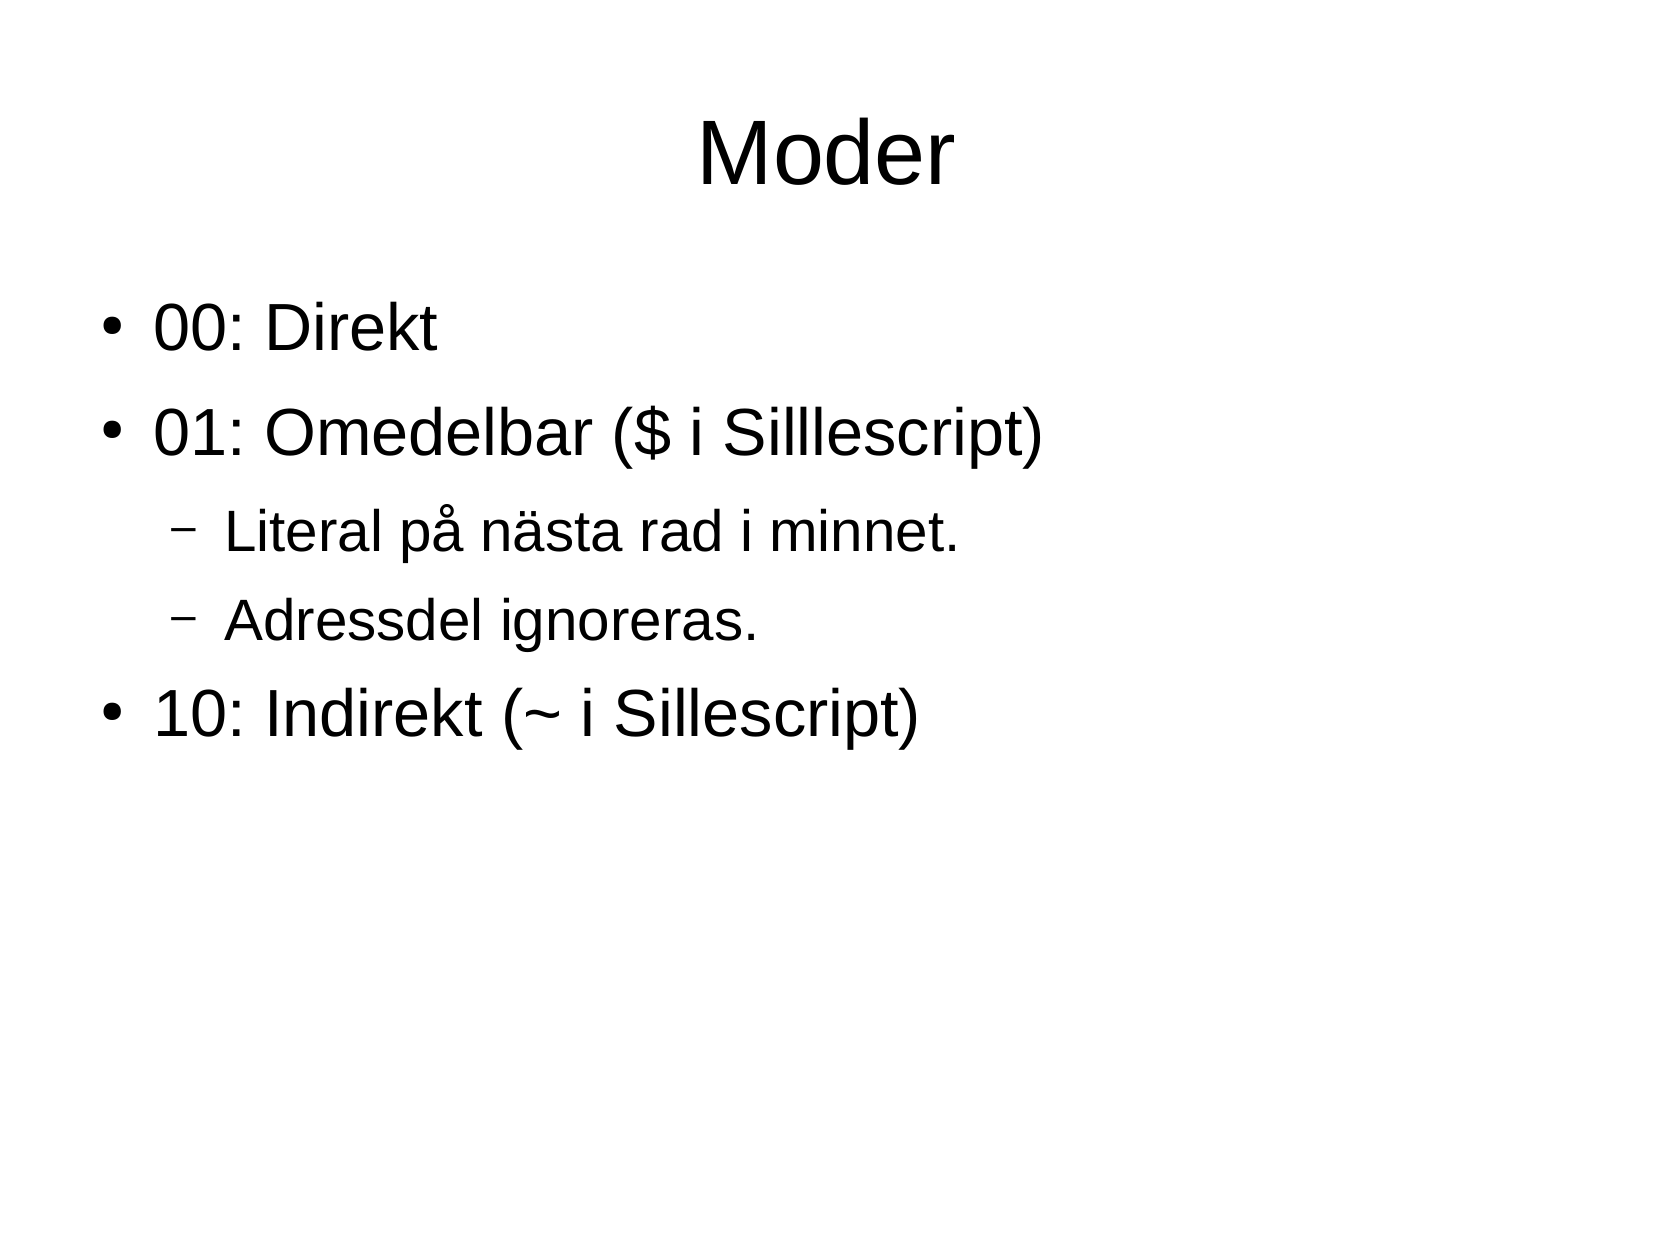

# Moder
00: Direkt
01: Omedelbar ($ i Silllescript)
Literal på nästa rad i minnet.
Adressdel ignoreras.
10: Indirekt (~ i Sillescript)